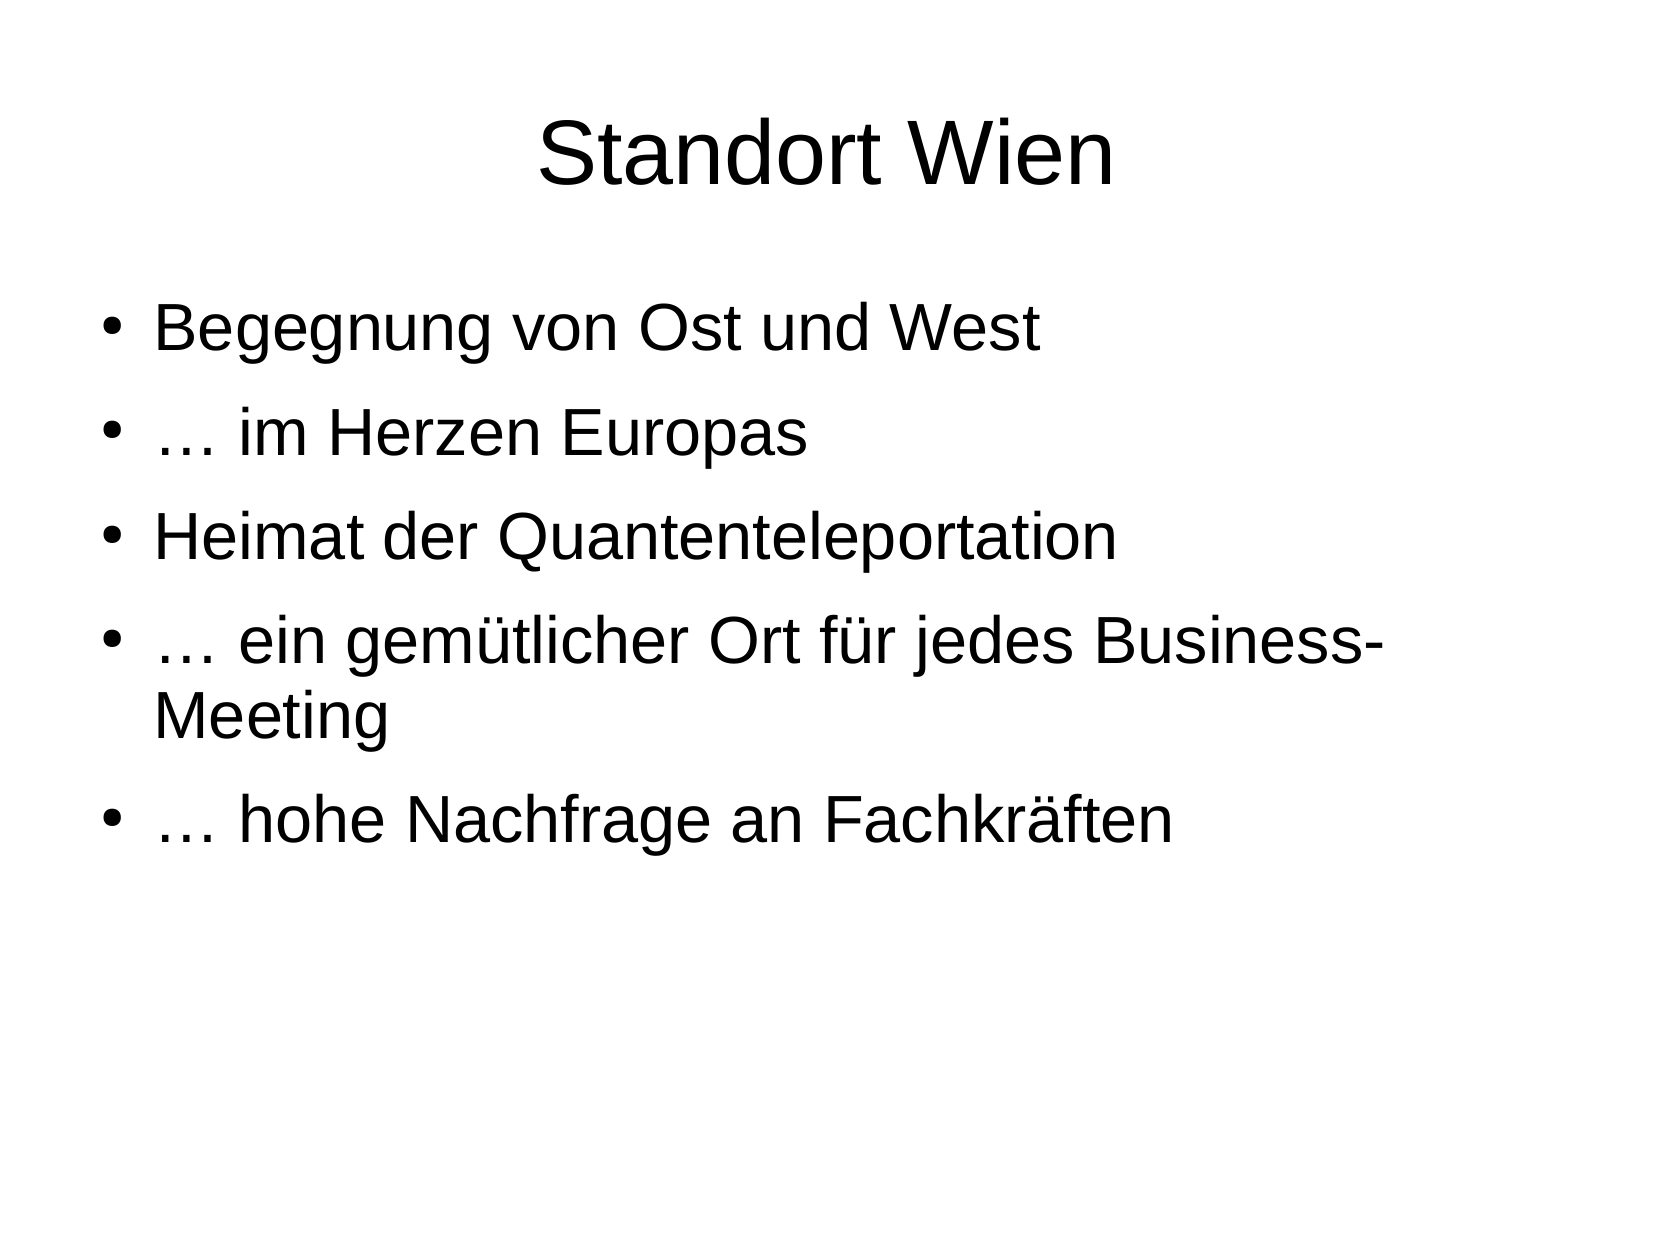

# Standort Wien
Begegnung von Ost und West
… im Herzen Europas
Heimat der Quantenteleportation
… ein gemütlicher Ort für jedes Business-Meeting
… hohe Nachfrage an Fachkräften